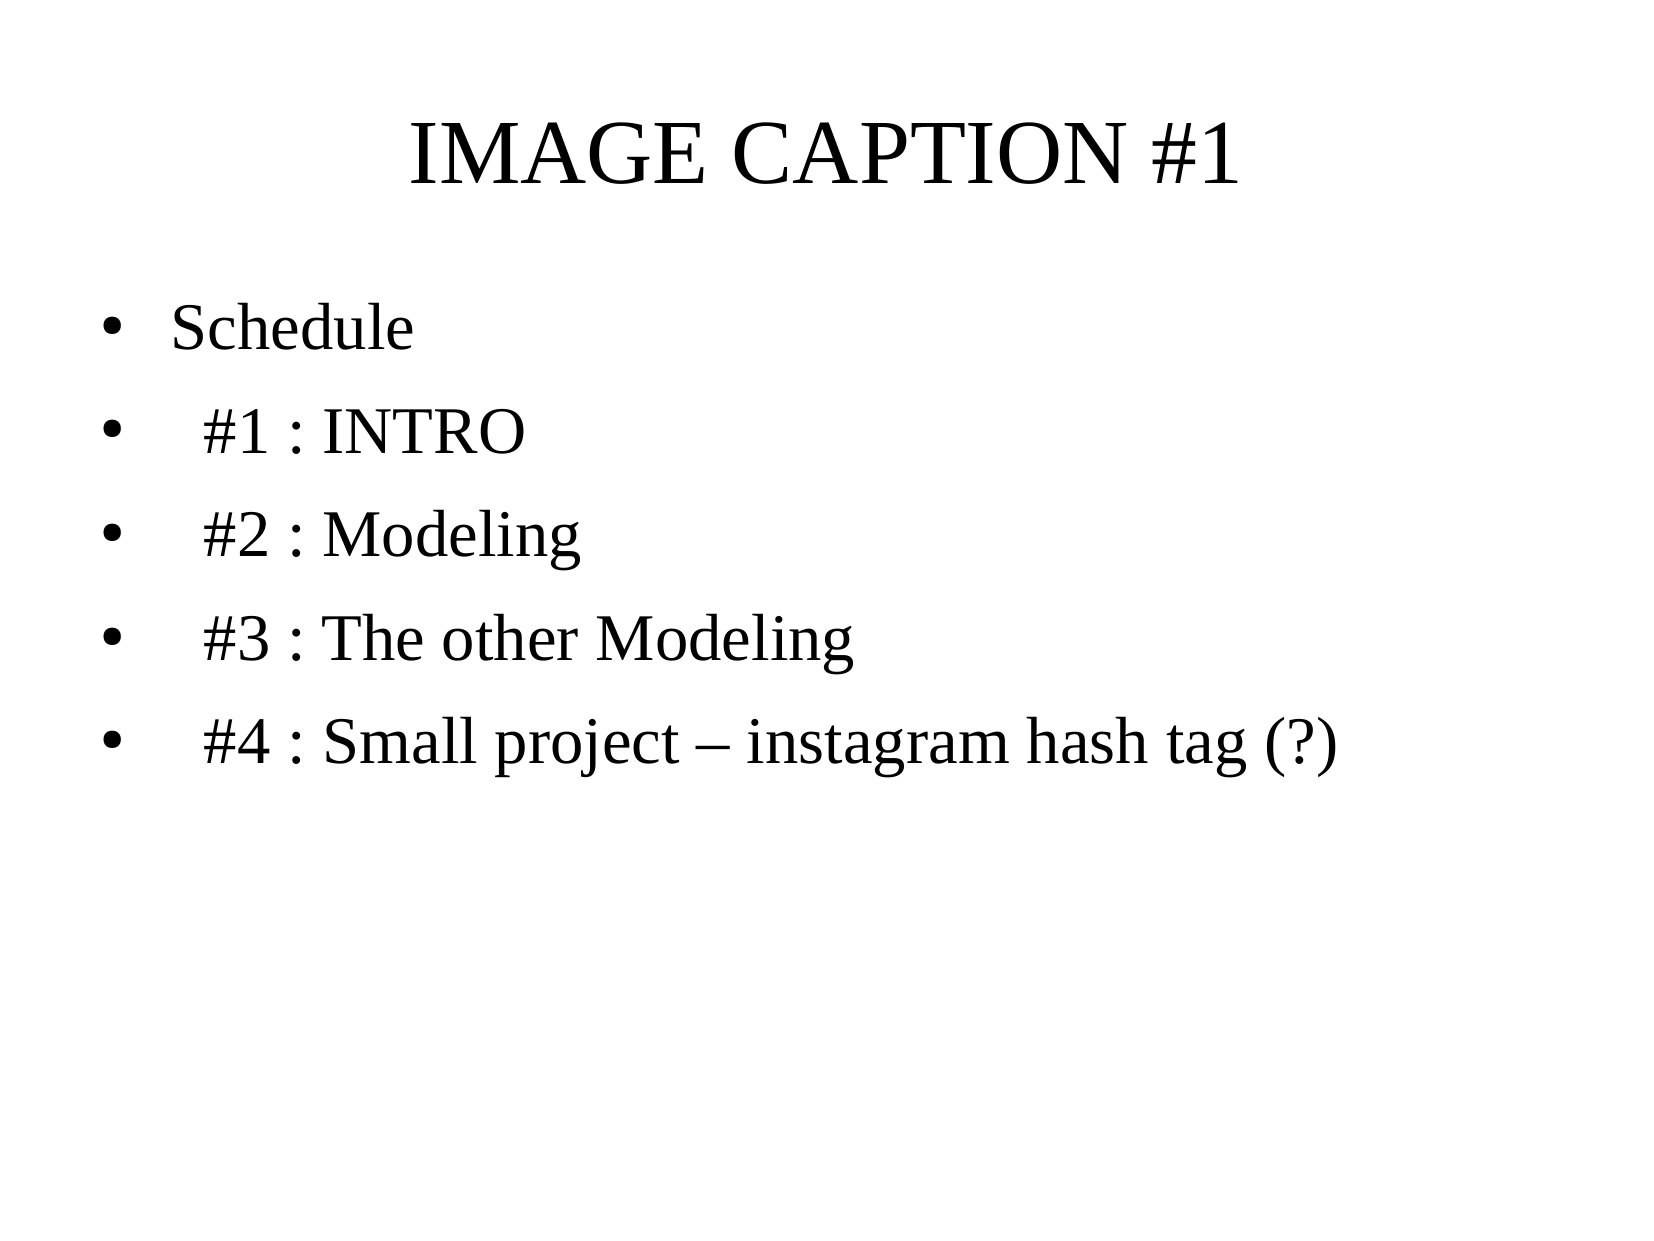

# IMAGE CAPTION #1
 Schedule
 #1 : INTRO
 #2 : Modeling
 #3 : The other Modeling
 #4 : Small project – instagram hash tag (?)